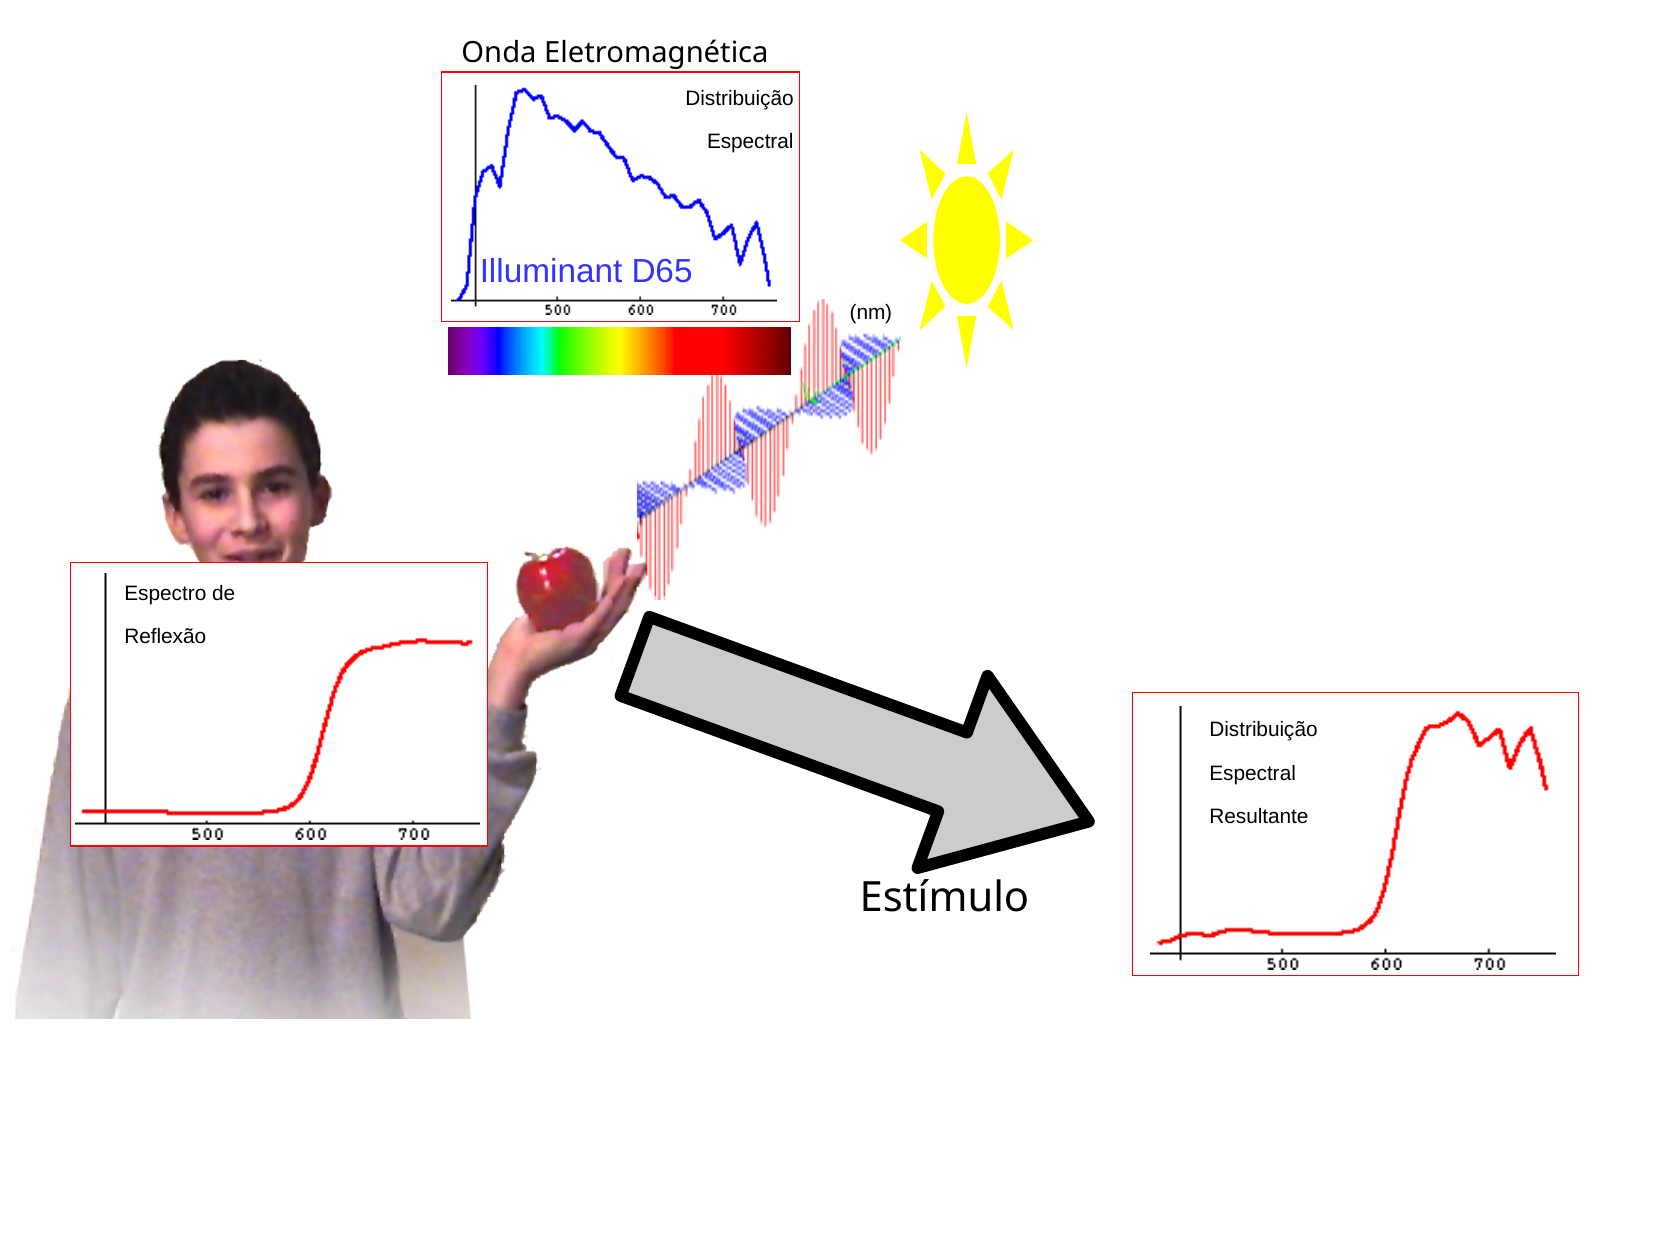

Onda Eletromagnética
Distribuição
Espectral
Illuminant D65
(nm)
Espectro de
Reflexão
Distribuição
Espectral
Resultante
Estímulo